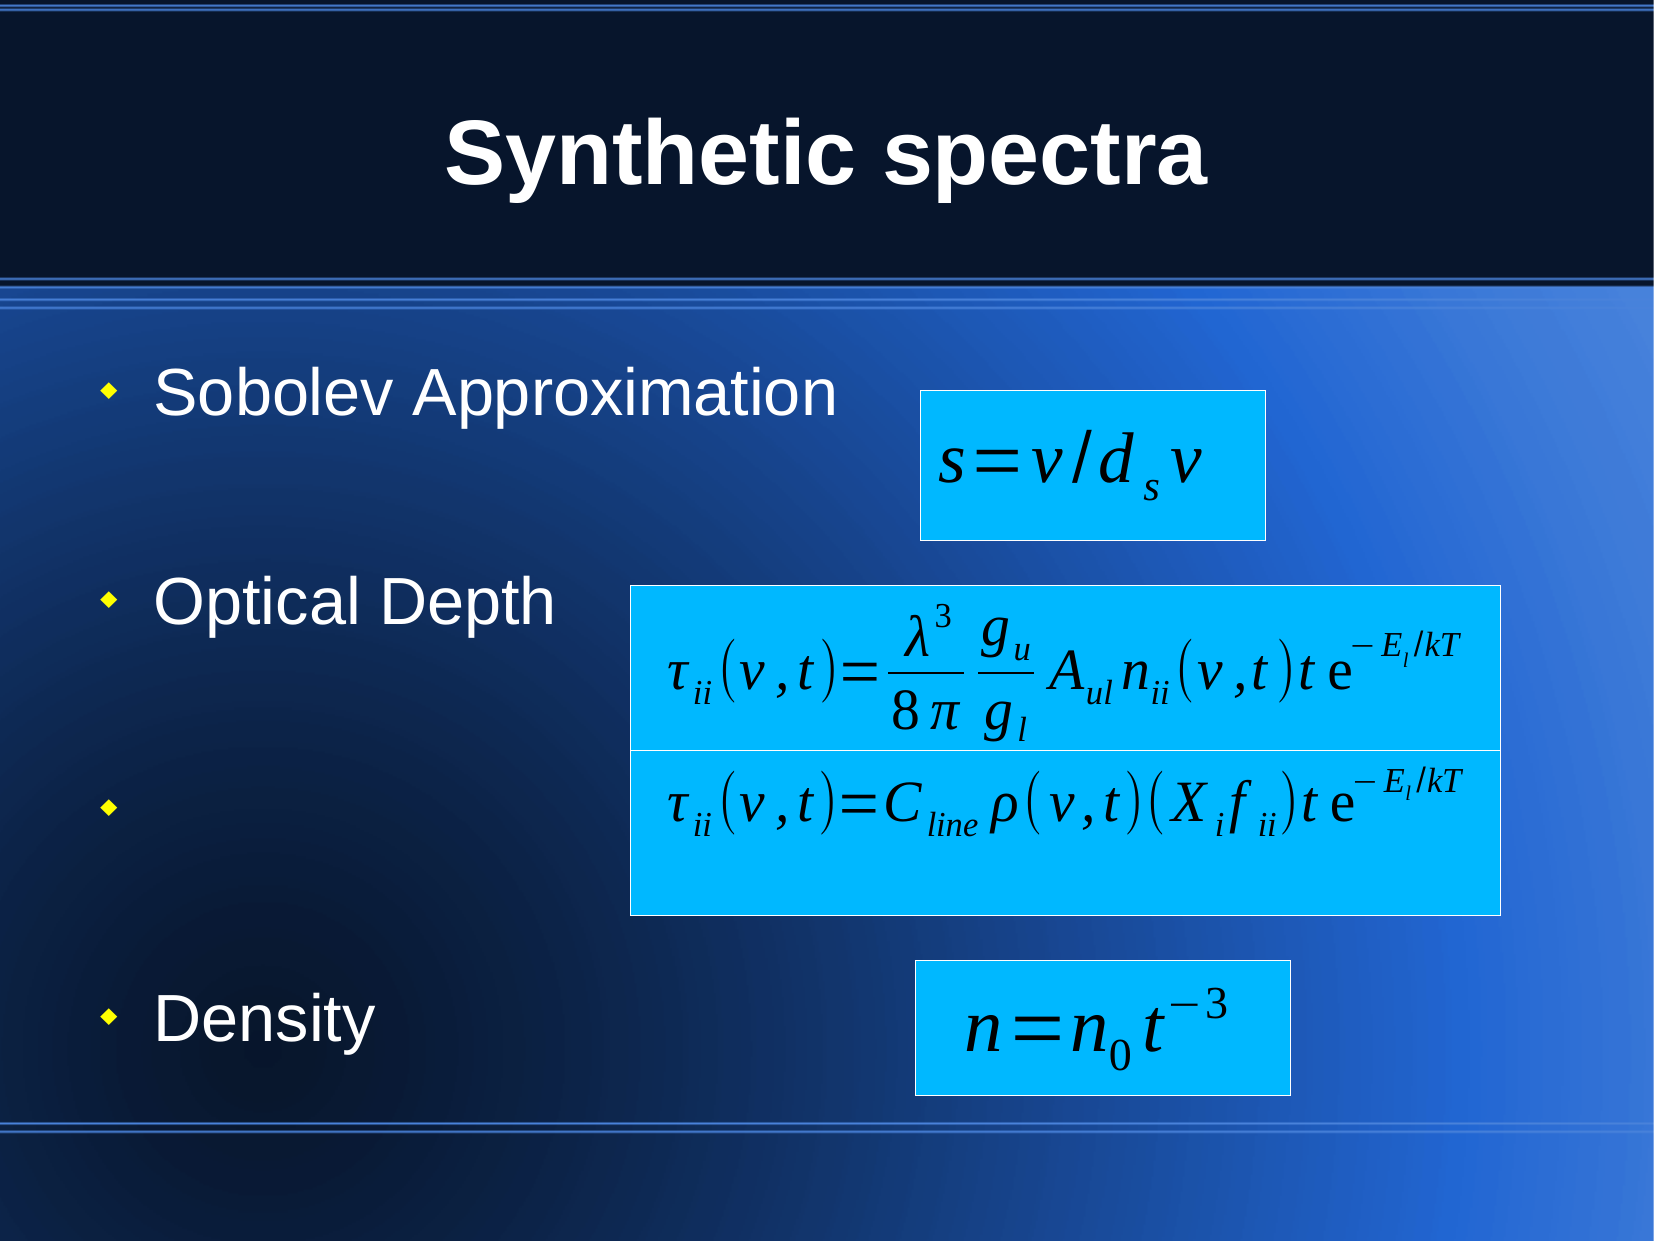

# Synthetic spectra
Sobolev Approximation
Optical Depth
Density